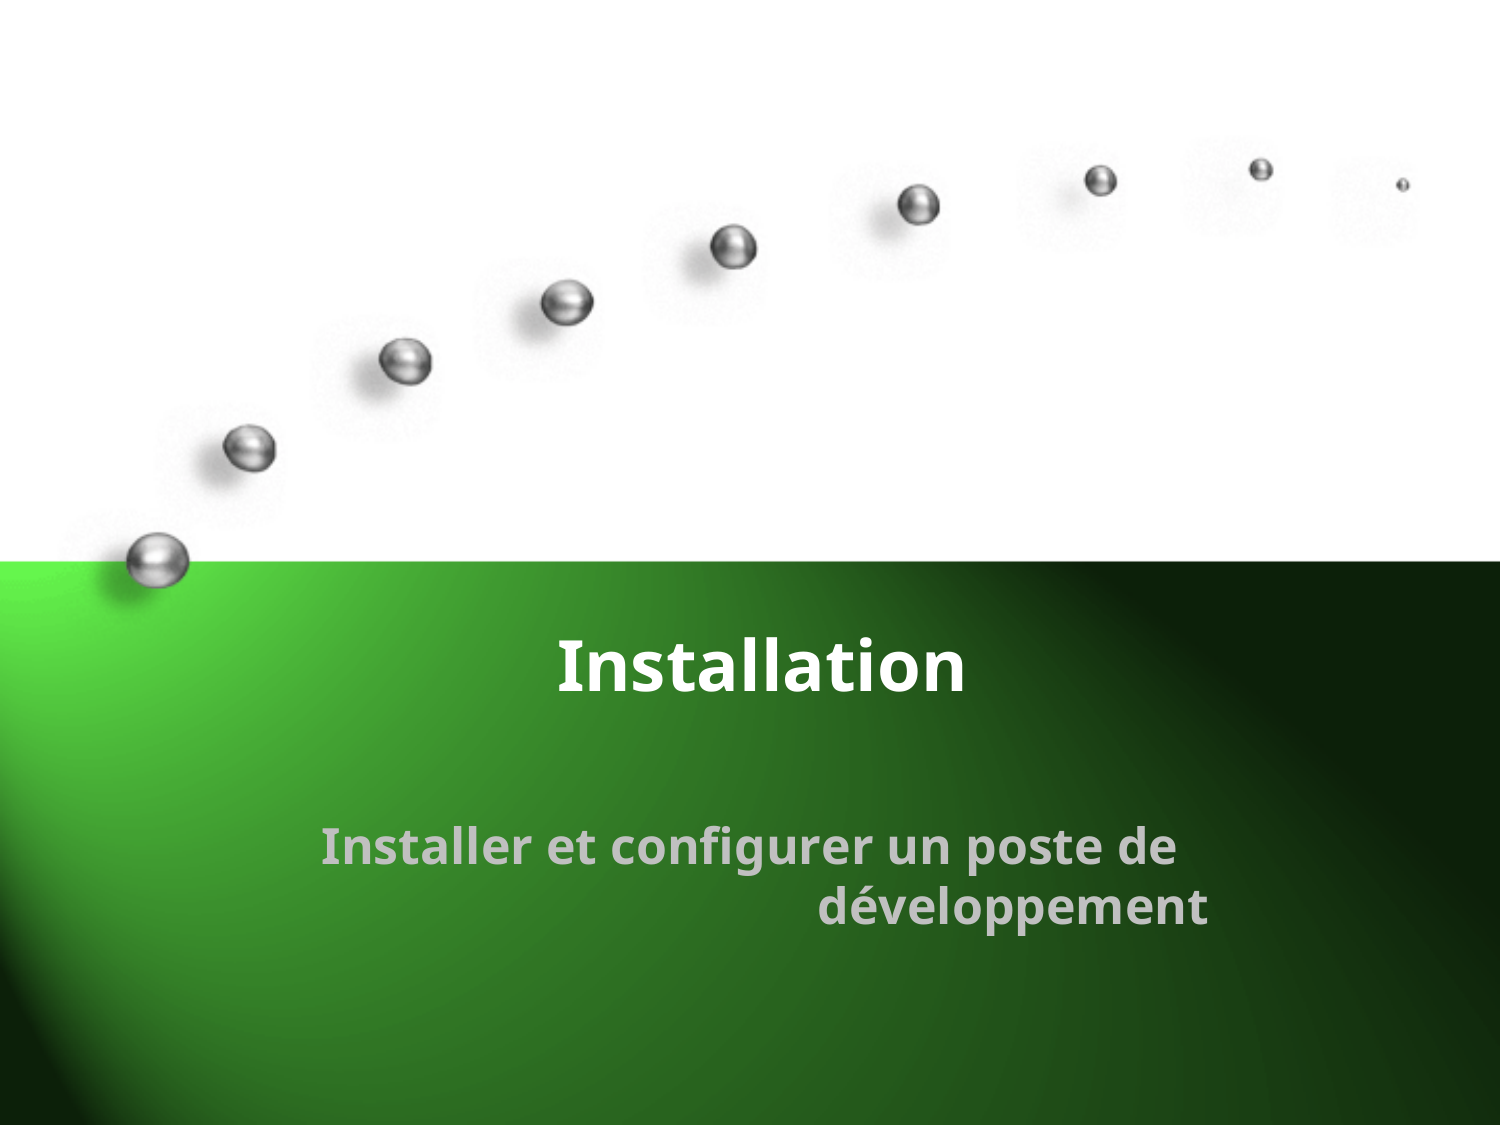

Installation
Installer et configurer un poste de développement